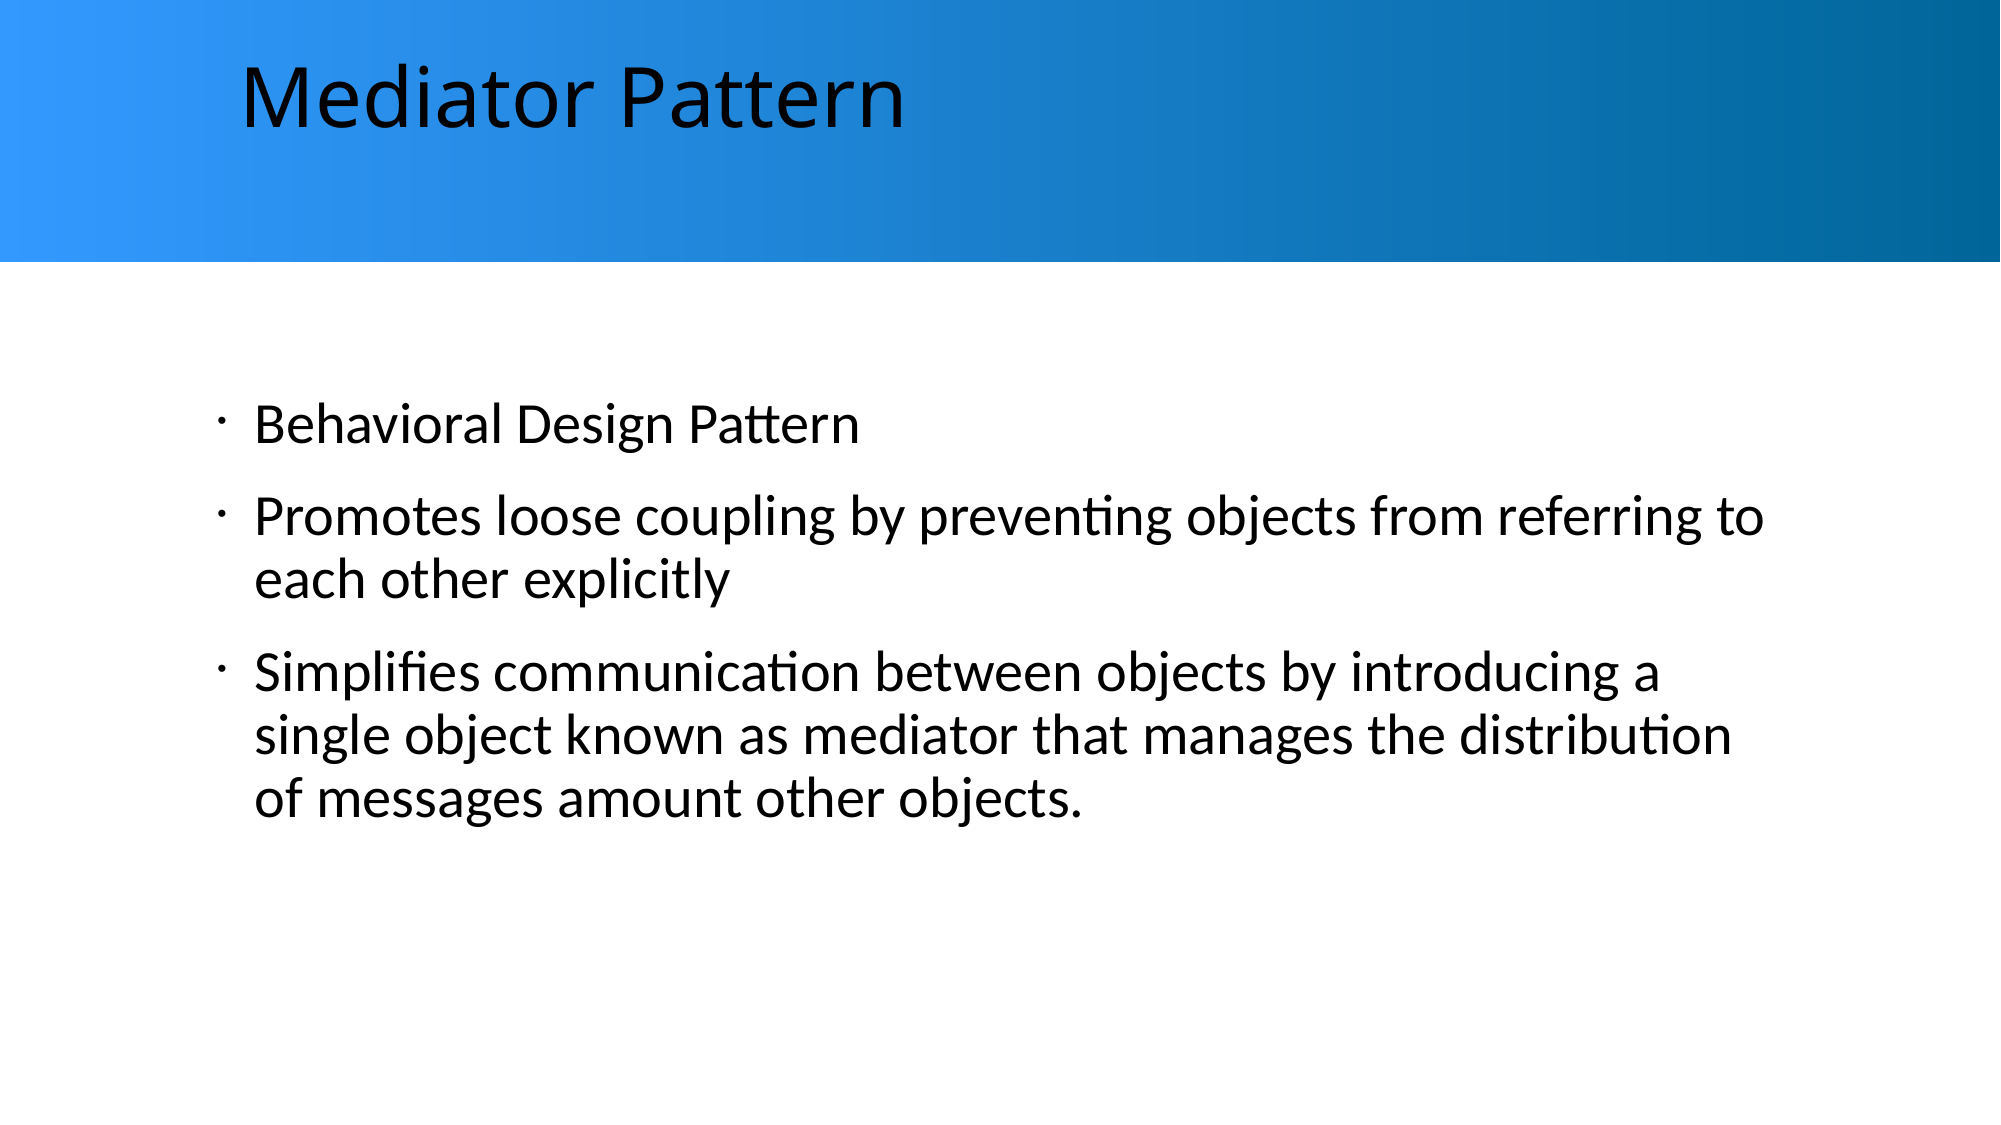

# Mediator Pattern
Behavioral Design Pattern
Promotes loose coupling by preventing objects from referring to each other explicitly
Simplifies communication between objects by introducing a single object known as mediator that manages the distribution of messages amount other objects.